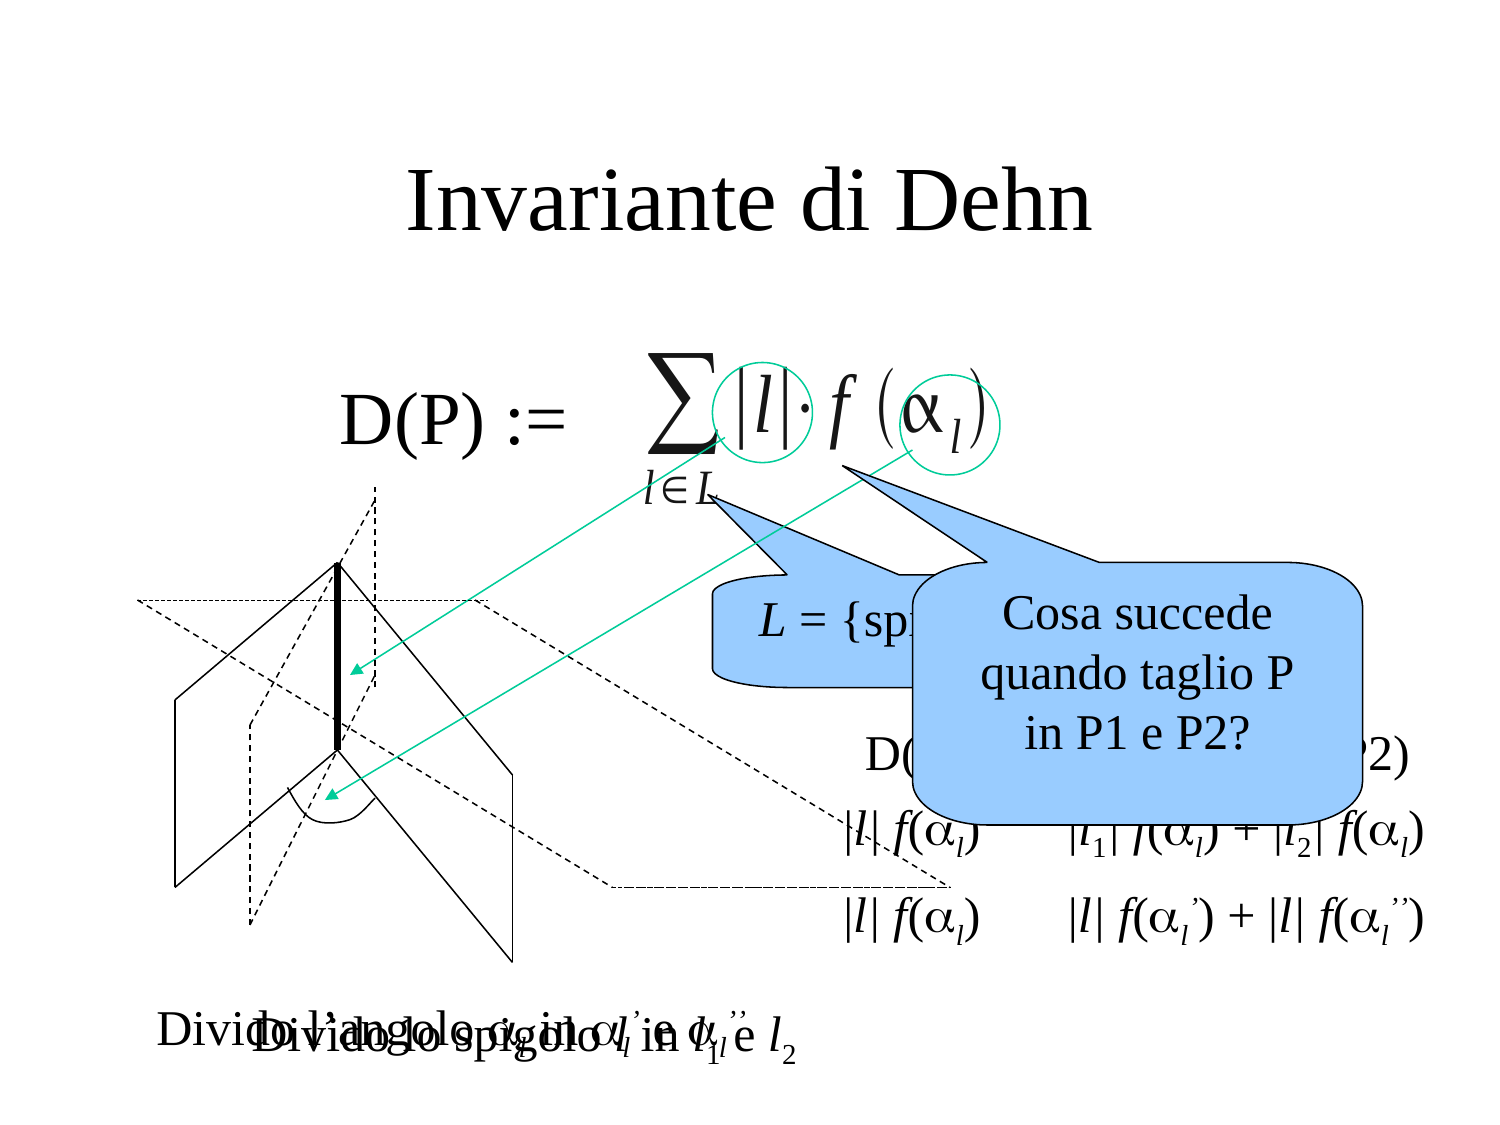

# Invariante di Dehn
D(P) :=
|l| f(l) |l| f(l’) + |l| f(l’’)
Divido l’angolo l in l’ e l’’
Cosa succede quando taglio P
in P1 e P2?
L = {spigoli di P}
Divido lo spigolo l in l1 e l2
D(P) D(P1) + D(P2)
|l| f(l) |l1| f(l) + |l2| f(l)